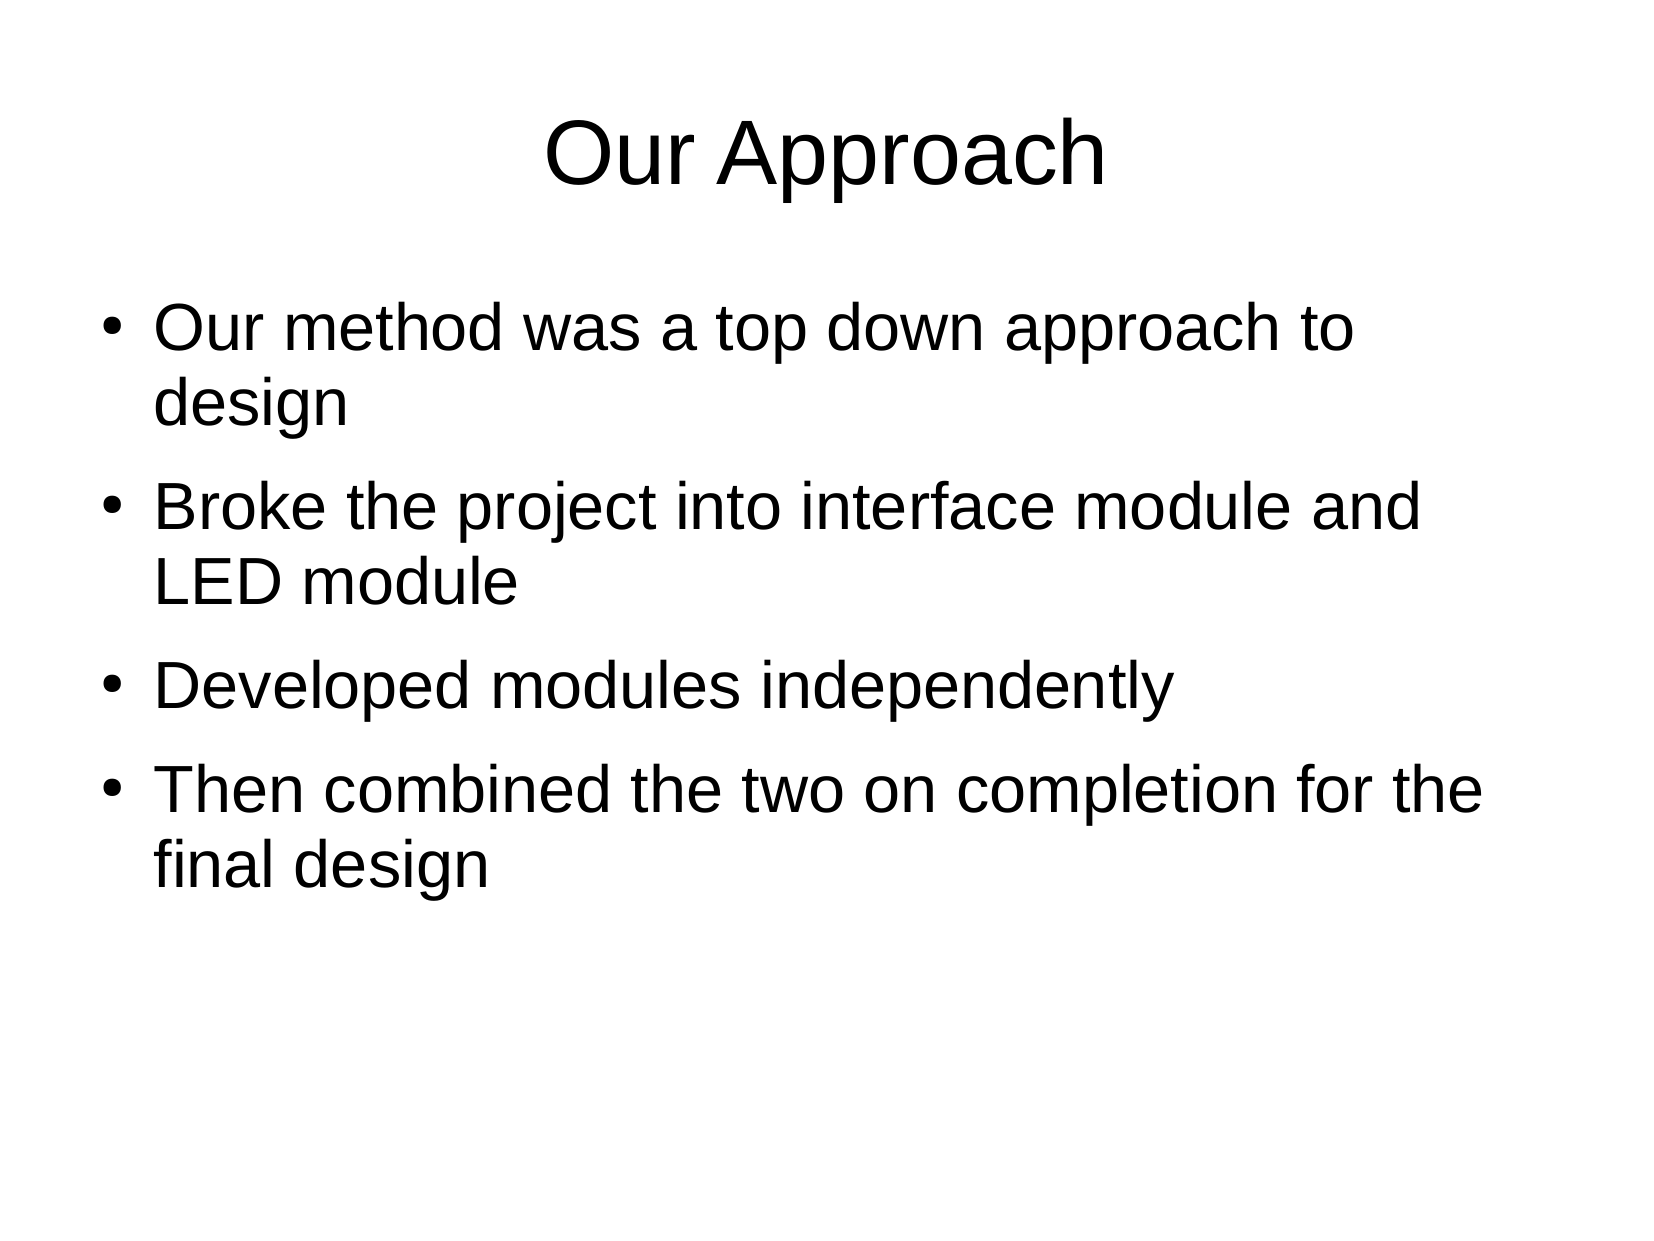

# Our Approach
Our method was a top down approach to design
Broke the project into interface module and LED module
Developed modules independently
Then combined the two on completion for the final design